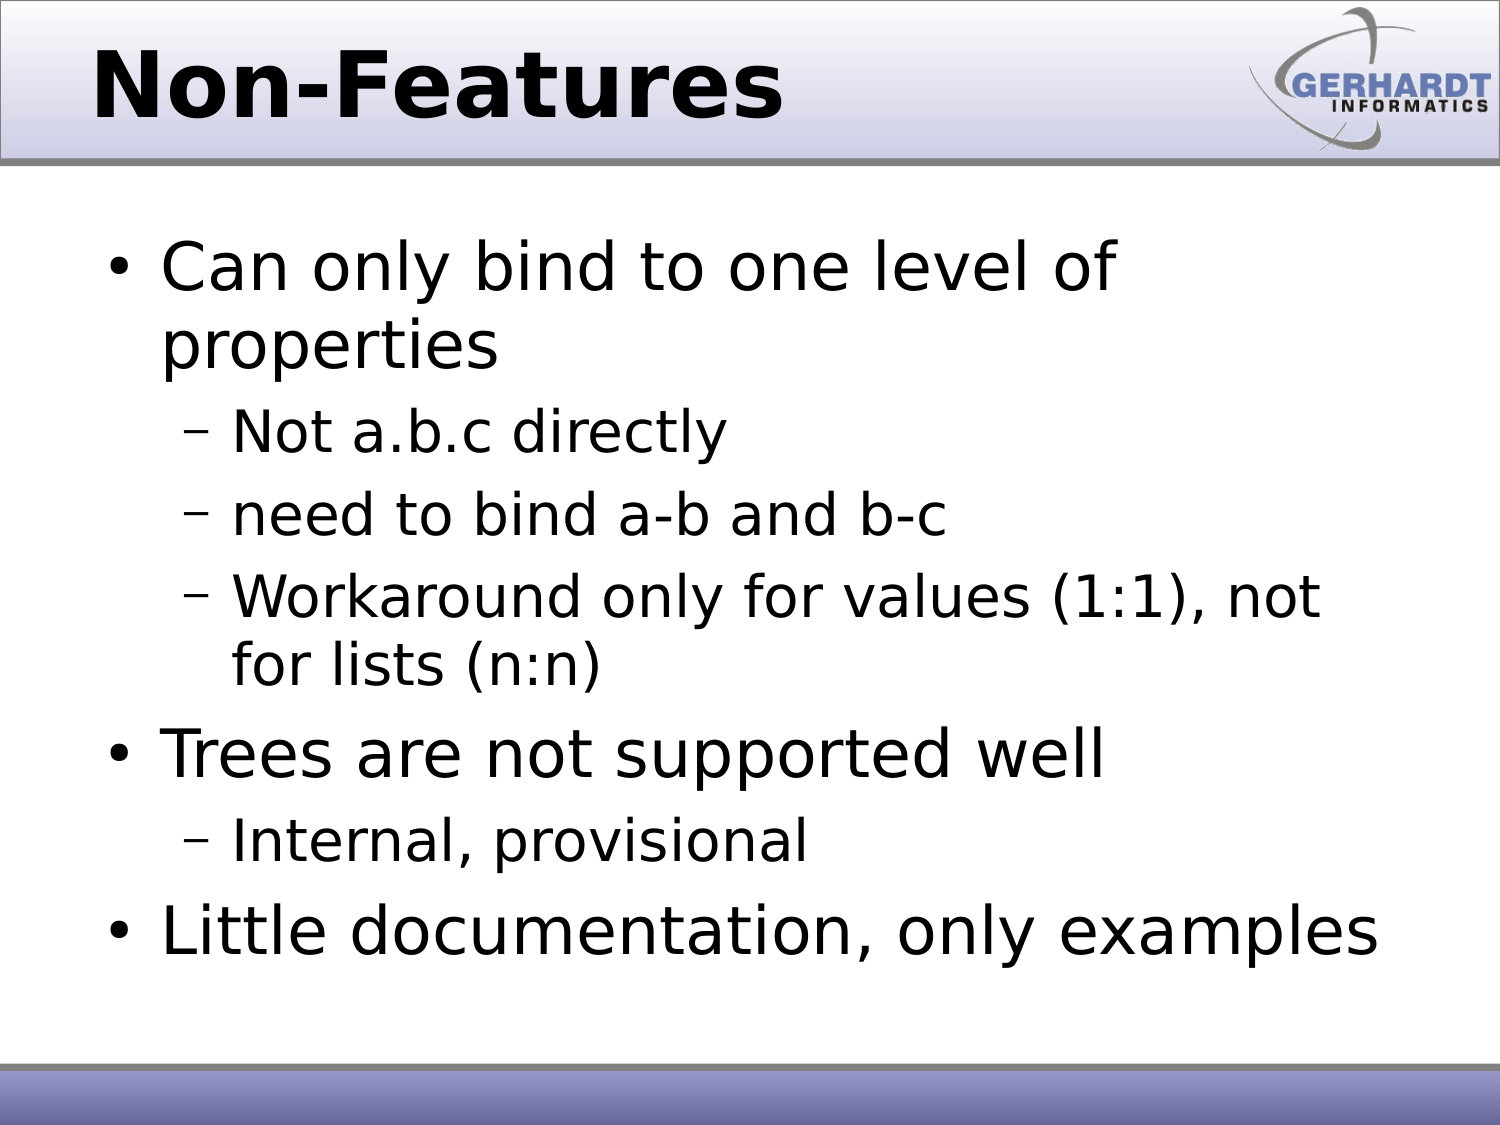

# Non-Features
Can only bind to one level of properties
Not a.b.c directly
need to bind a-b and b-c
Workaround only for values (1:1), not for lists (n:n)
Trees are not supported well
Internal, provisional
Little documentation, only examples